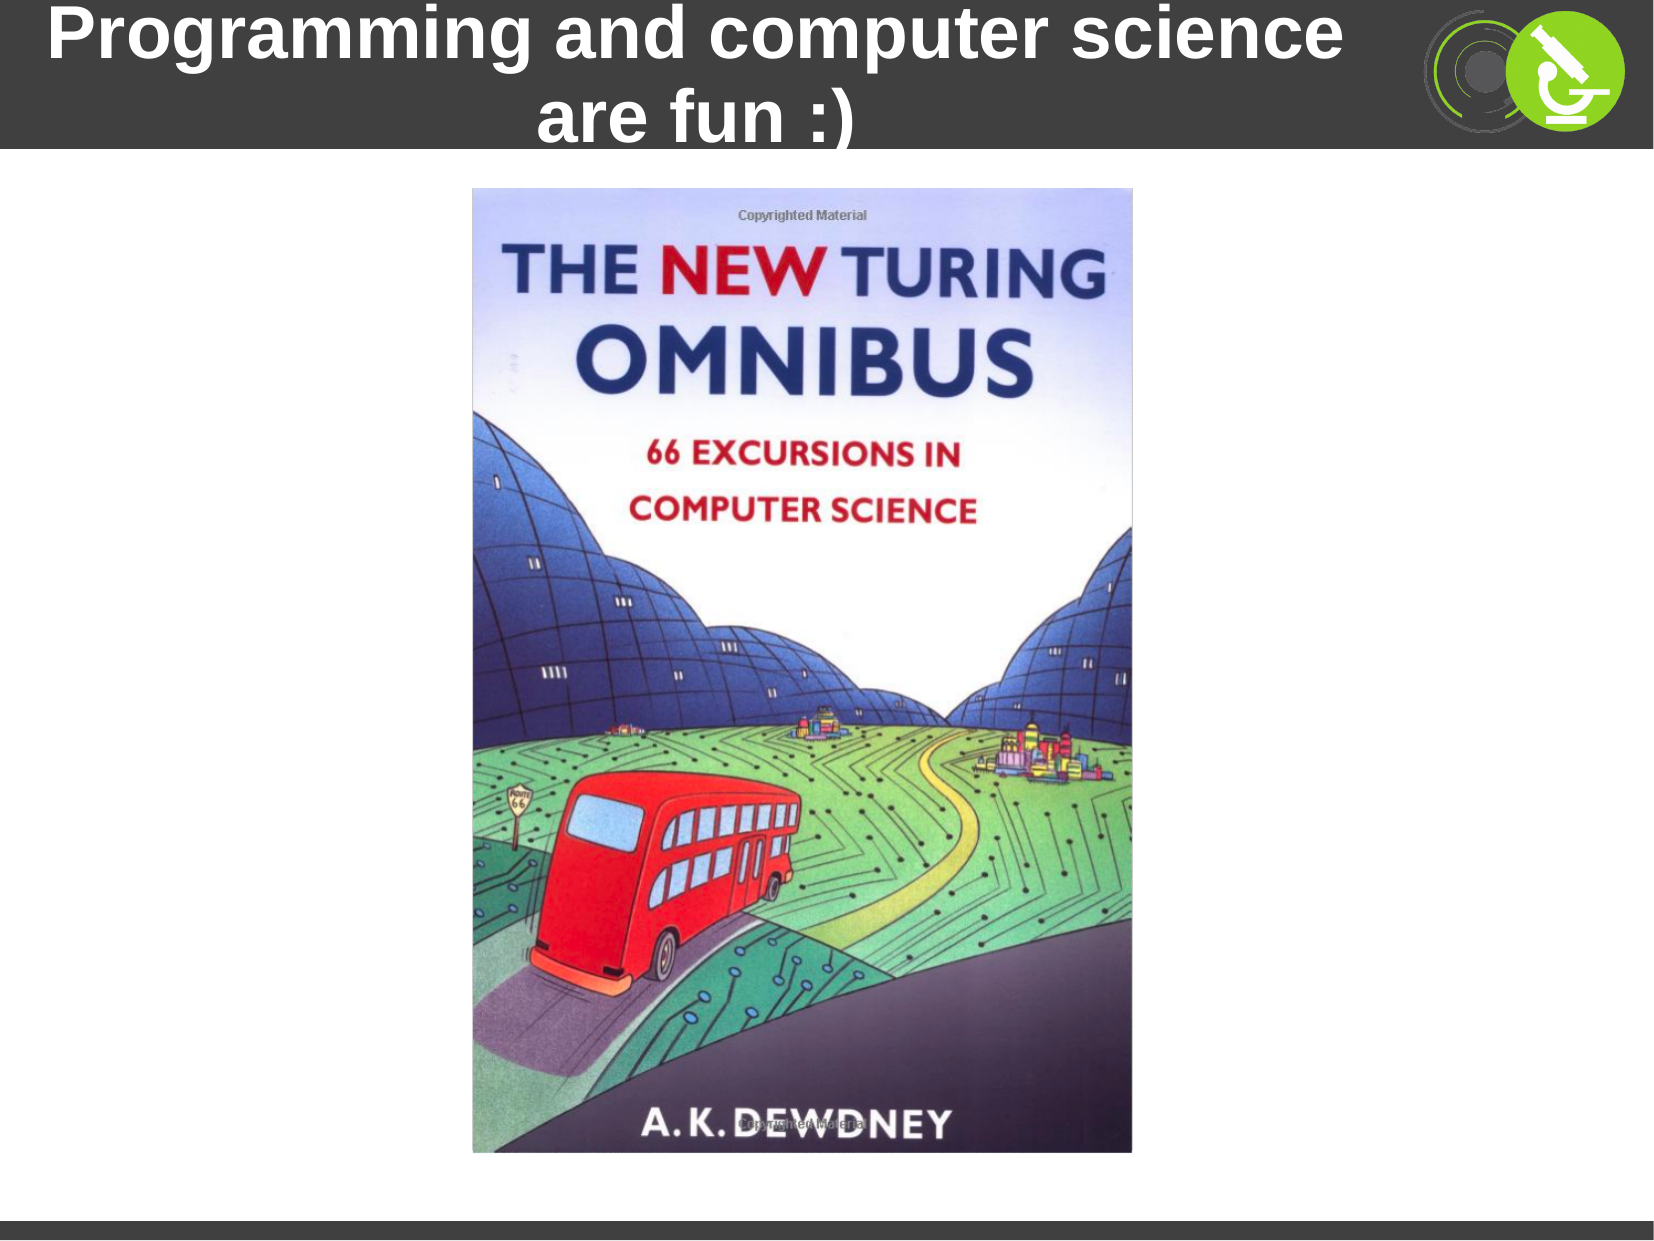

# Programming and computer science are fun :)